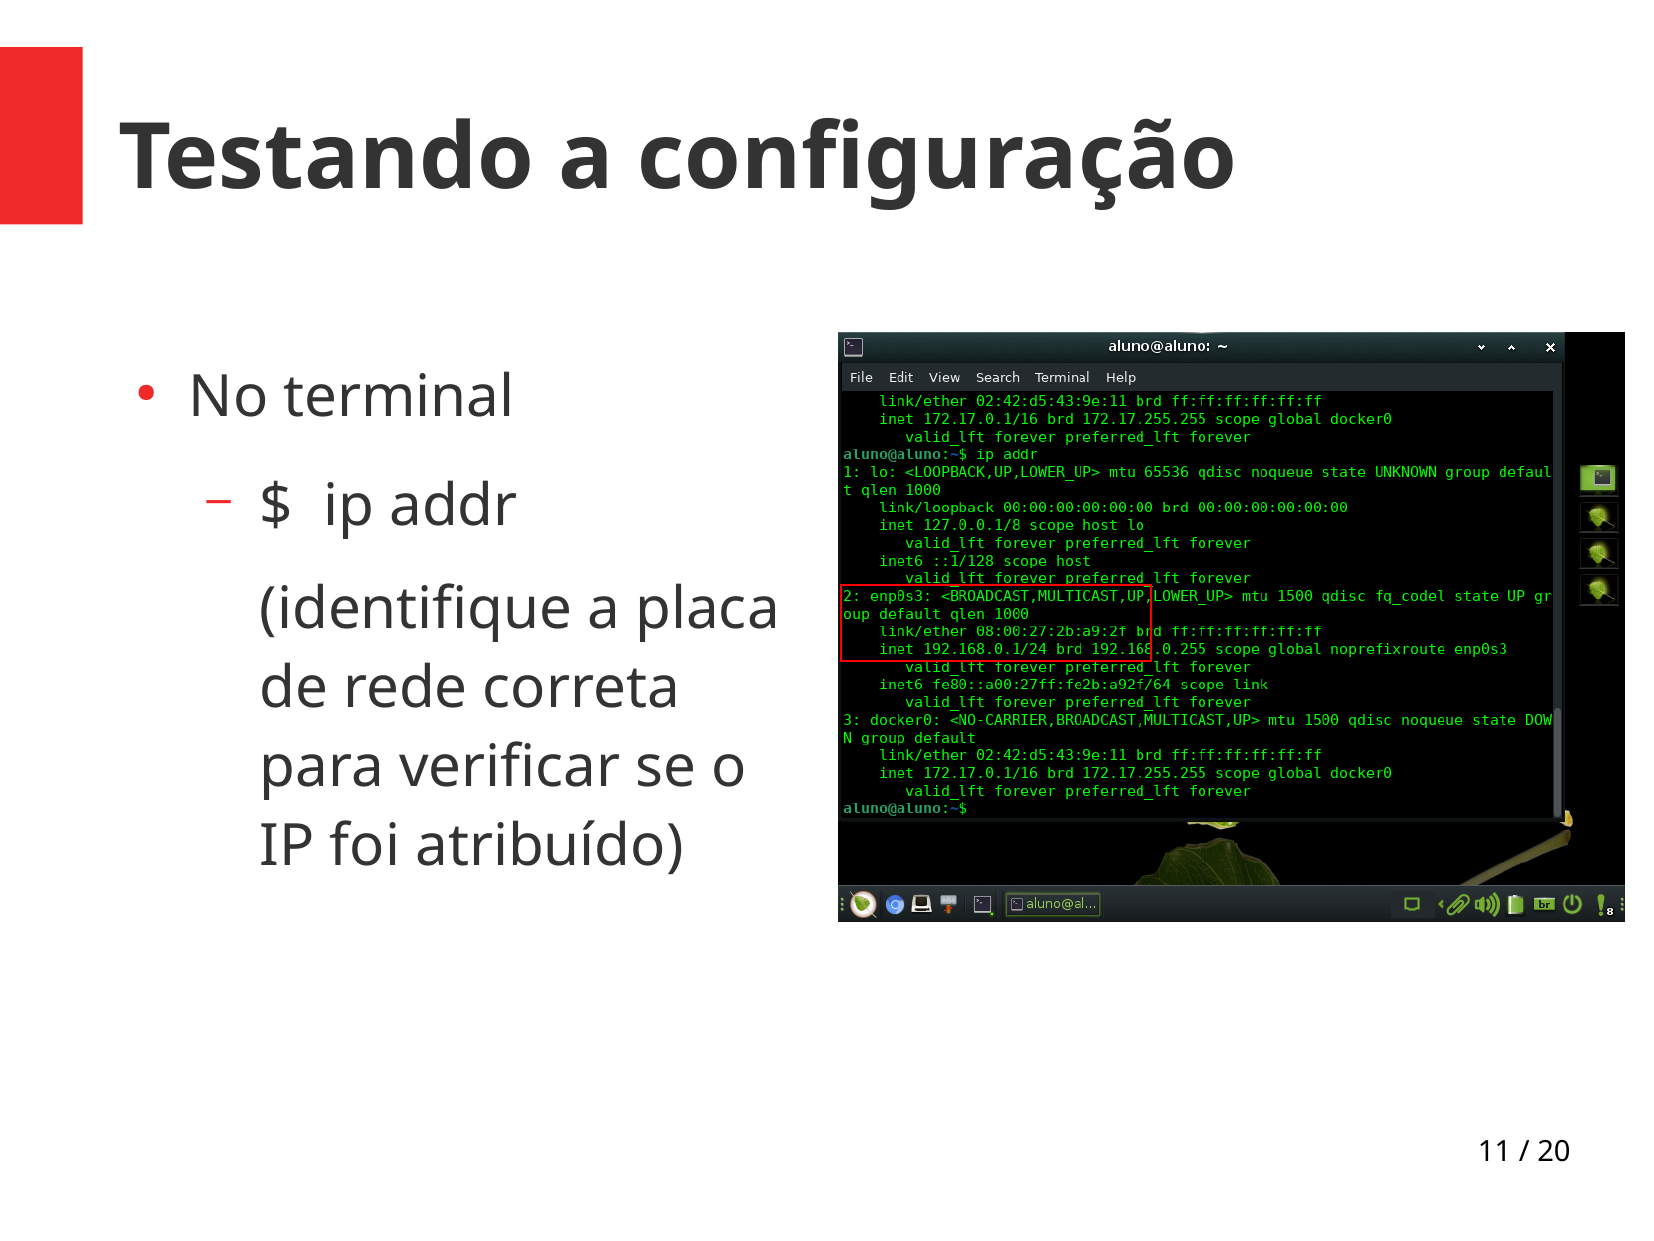

# Testando a configuração
No terminal
$ ip addr
(identifique a placa de rede correta para verificar se o IP foi atribuído)
11